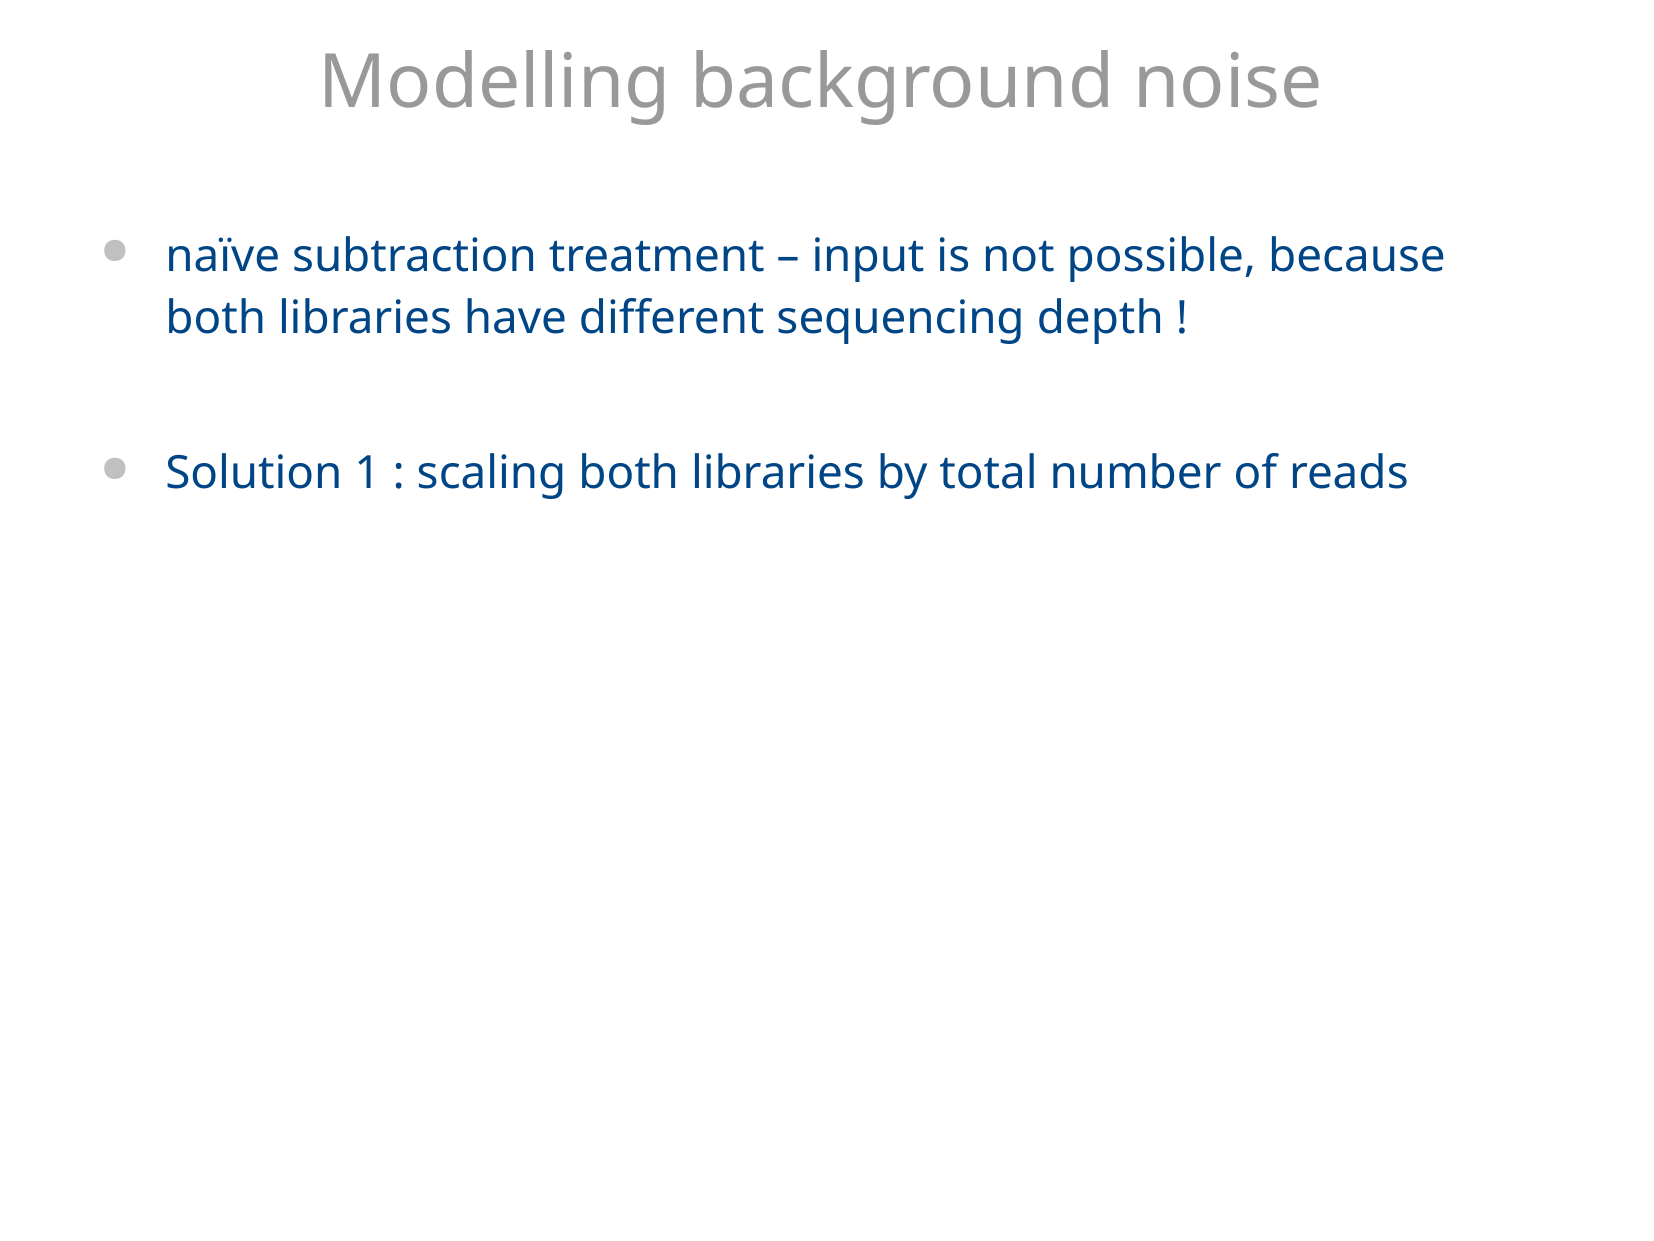

# Modelling background noise
naïve subtraction treatment – input is not possible, because both libraries have different sequencing depth !
Solution 1 : scaling both libraries by total number of reads